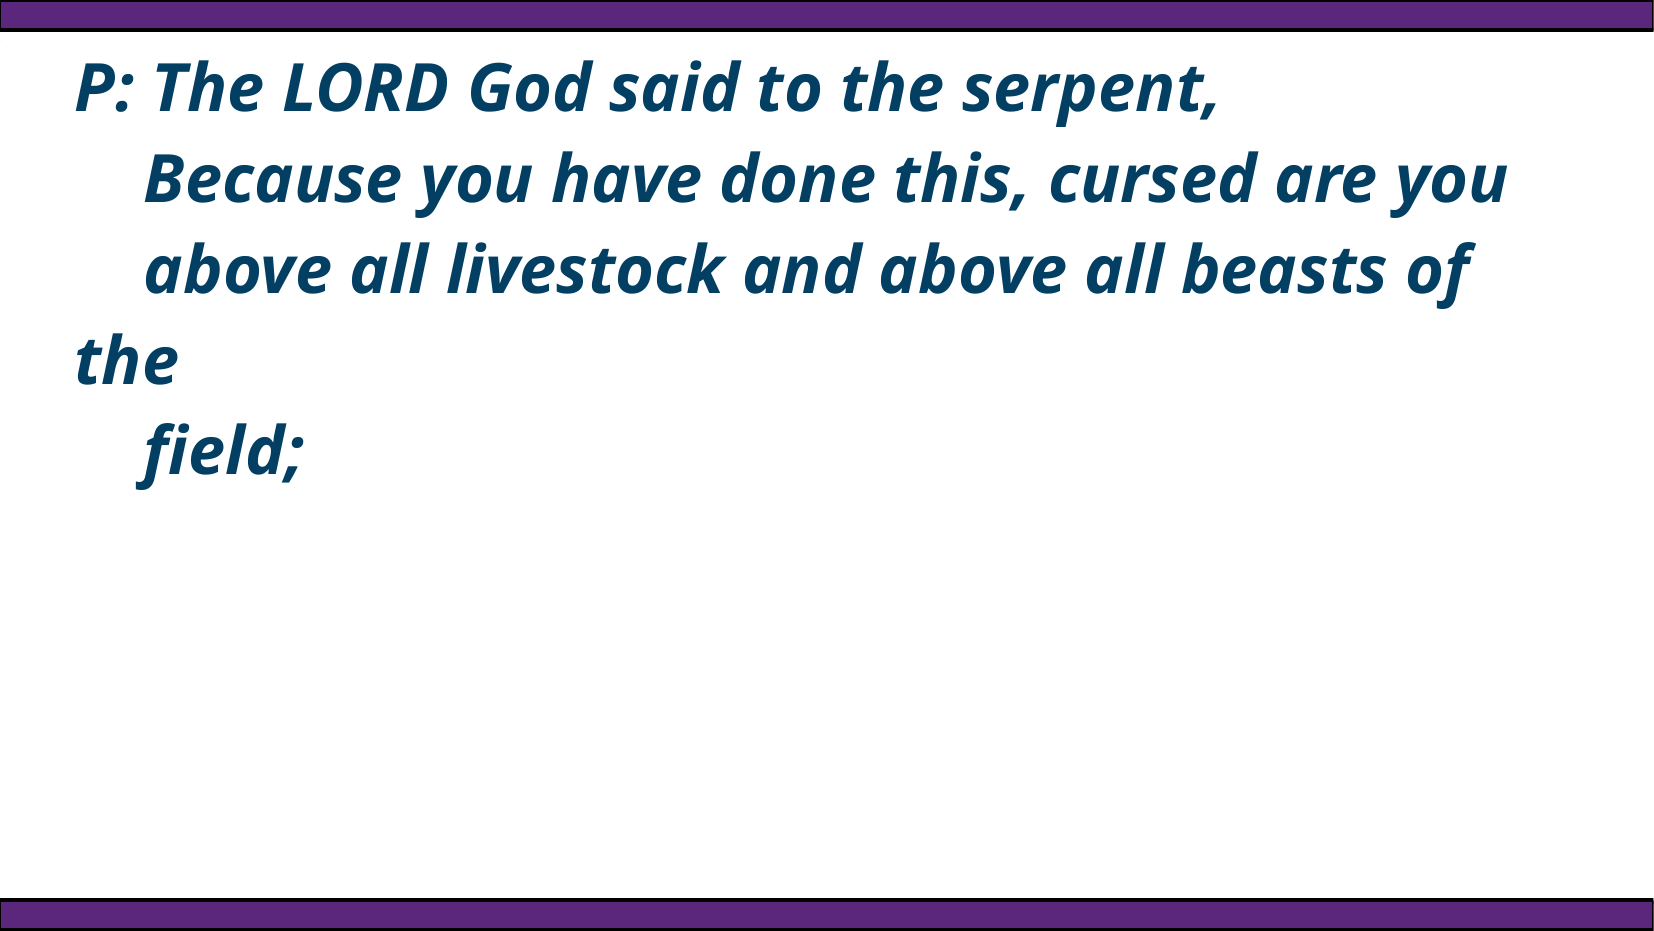

P: The Lord God said to the serpent,
 Because you have done this, cursed are you
 above all livestock and above all beasts of the
 field;